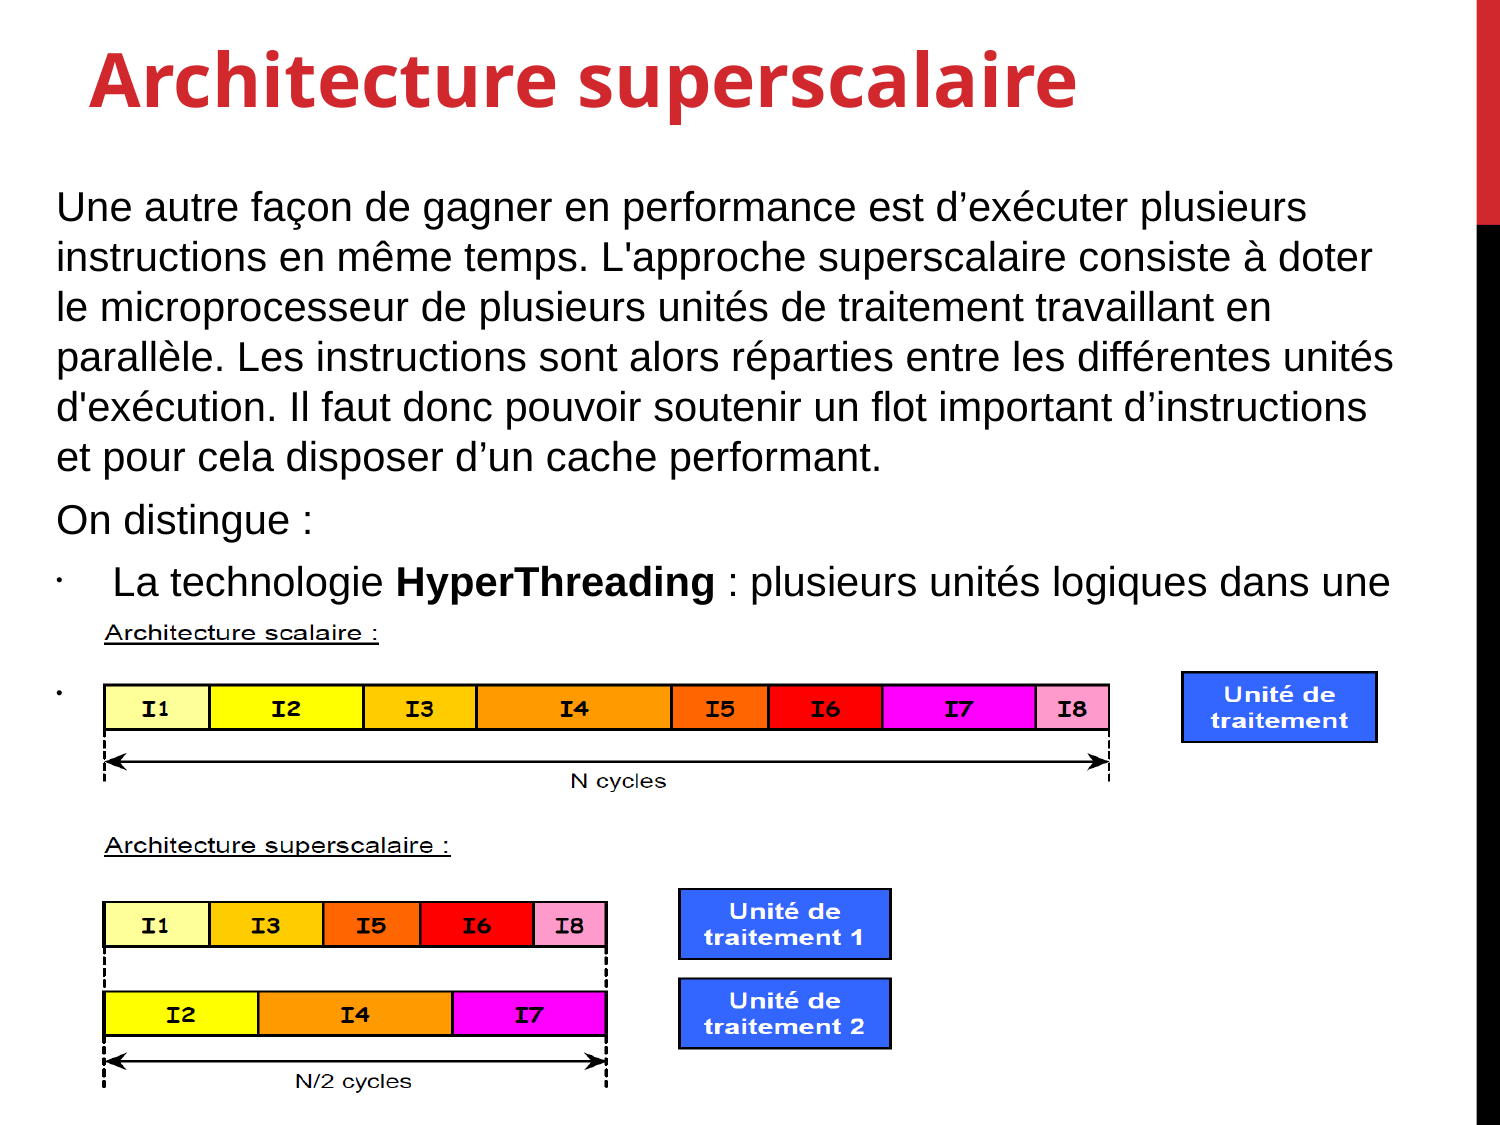

# Architecture superscalaire
Une autre façon de gagner en performance est d’exécuter plusieurs instructions en même temps. L'approche superscalaire consiste à doter le microprocesseur de plusieurs unités de traitement travaillant en parallèle. Les instructions sont alors réparties entre les différentes unités d'exécution. Il faut donc pouvoir soutenir un flot important d’instructions et pour cela disposer d’un cache performant.
On distingue :
La technologie HyperThreading : plusieurs unités logiques dans une unité physique.
La technologie multi-cœur : plusieurs unités physiques.